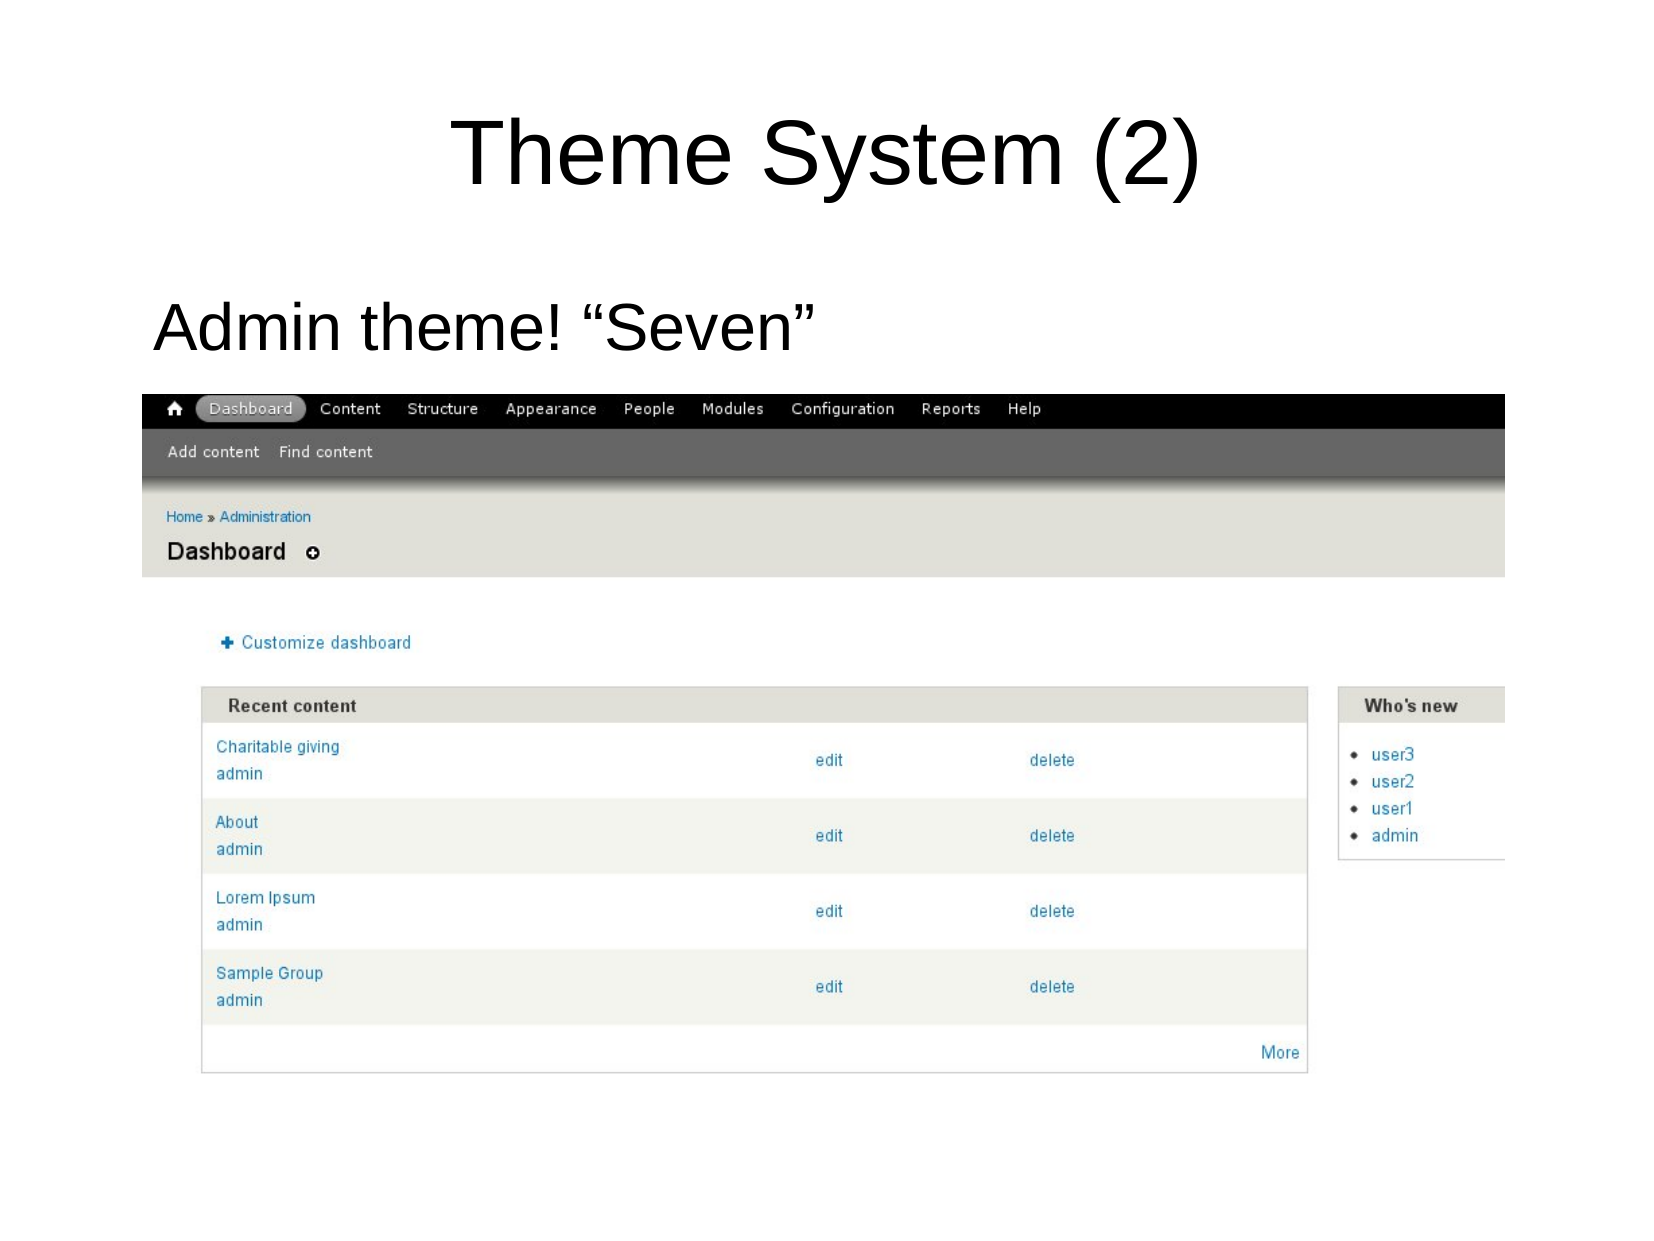

# Theme System (2)
Admin theme! “Seven”